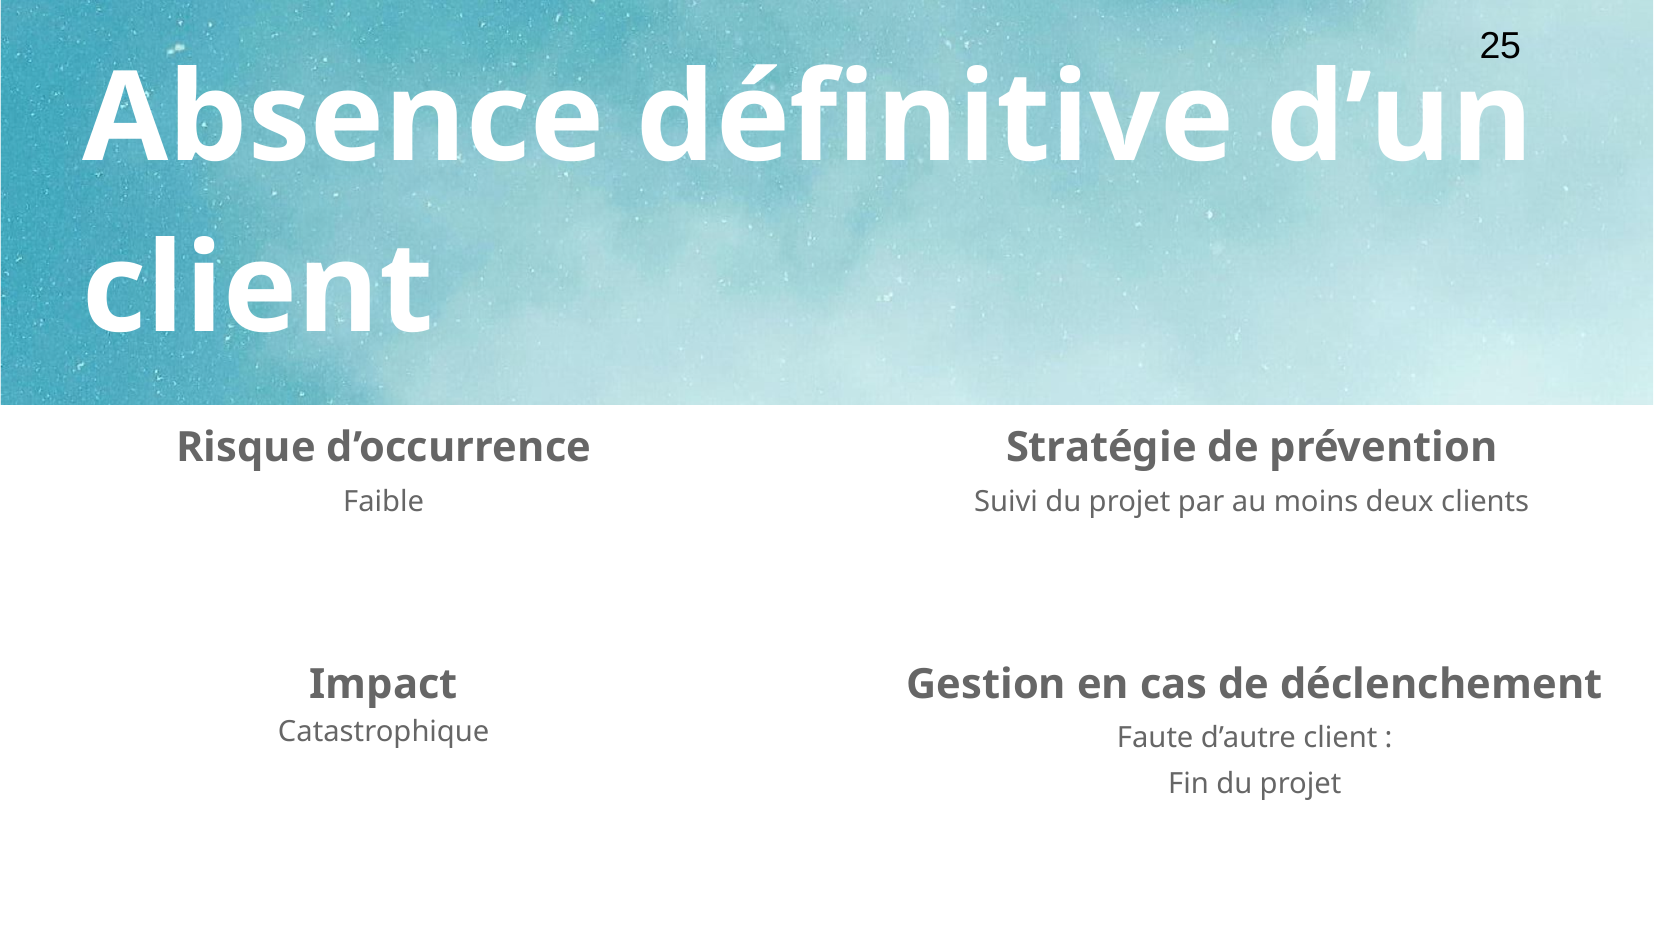

# Absence définitive d’un client
Risque d’occurrence
Faible
Stratégie de prévention
Suivi du projet par au moins deux clients
Impact
Catastrophique
Gestion en cas de déclenchement
Faute d’autre client :
Fin du projet